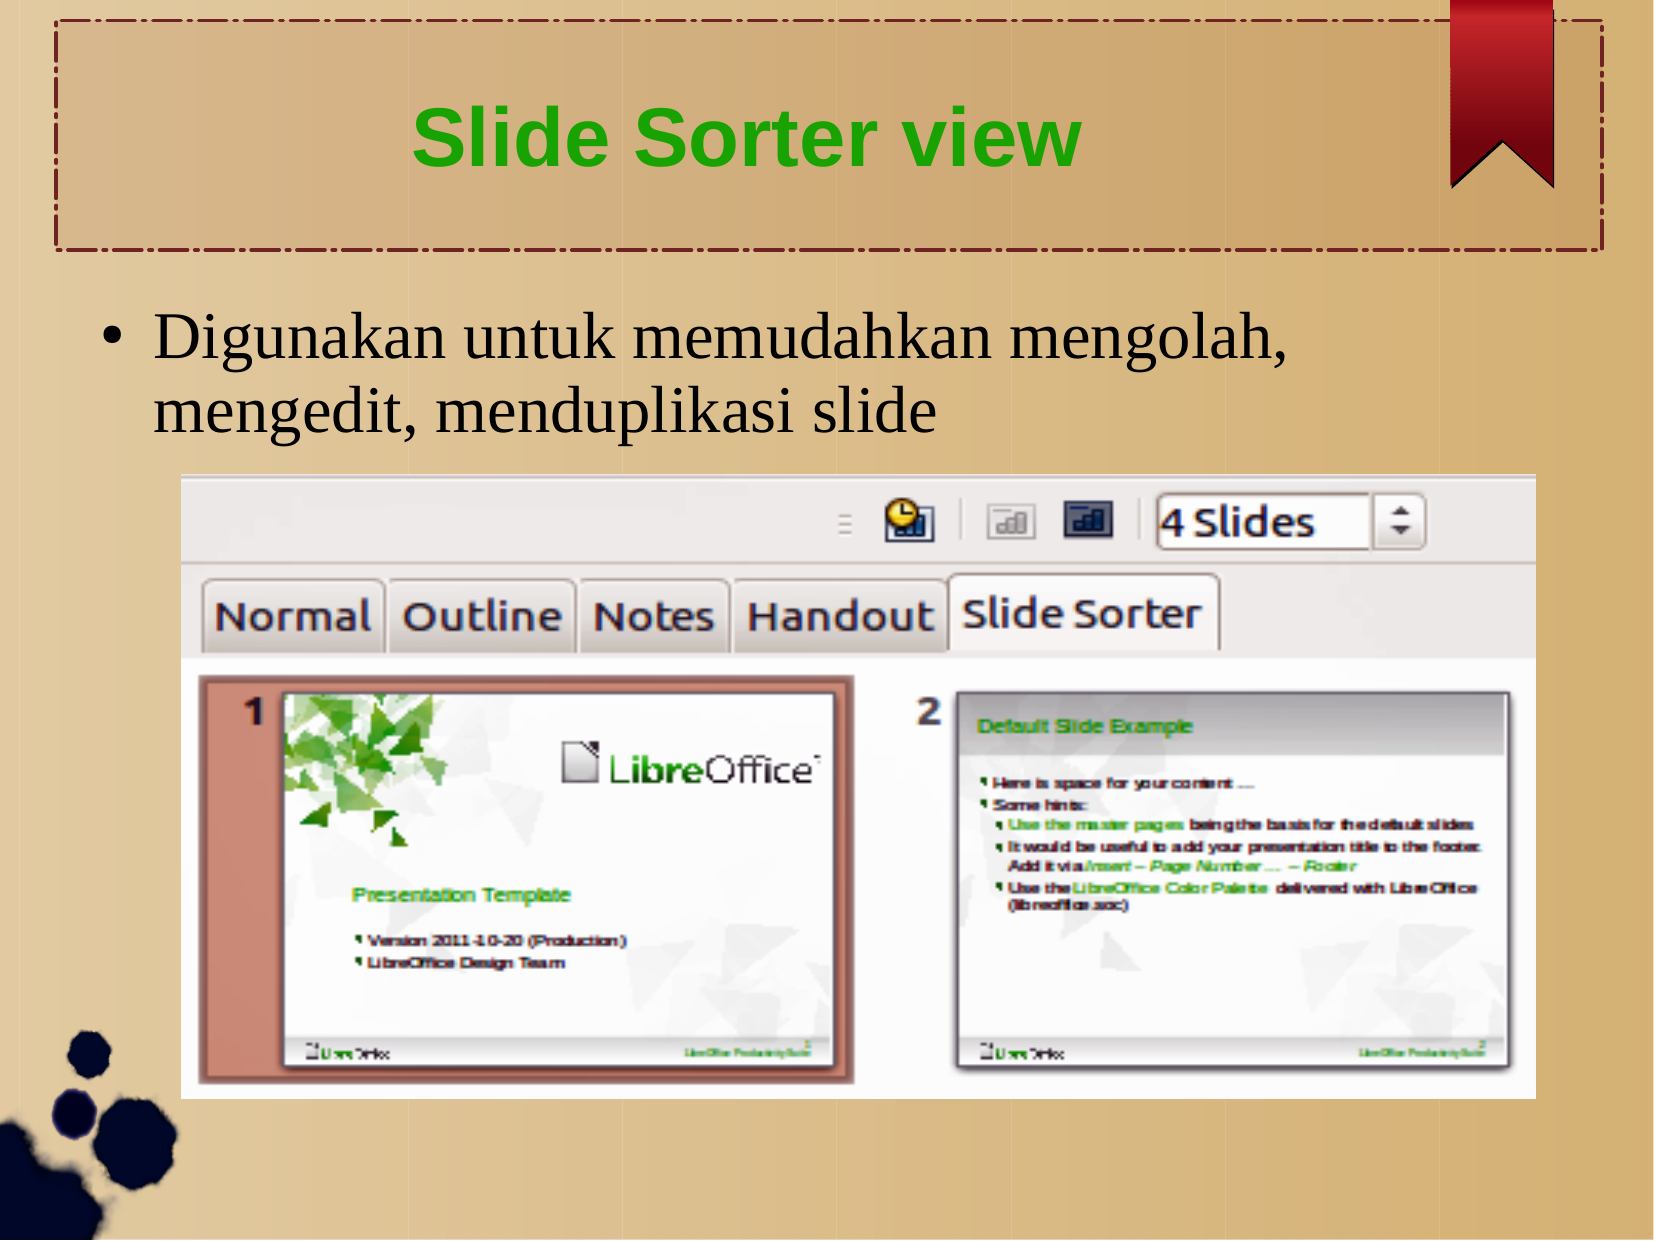

# Slide Sorter view
Digunakan untuk memudahkan mengolah, mengedit, menduplikasi slide